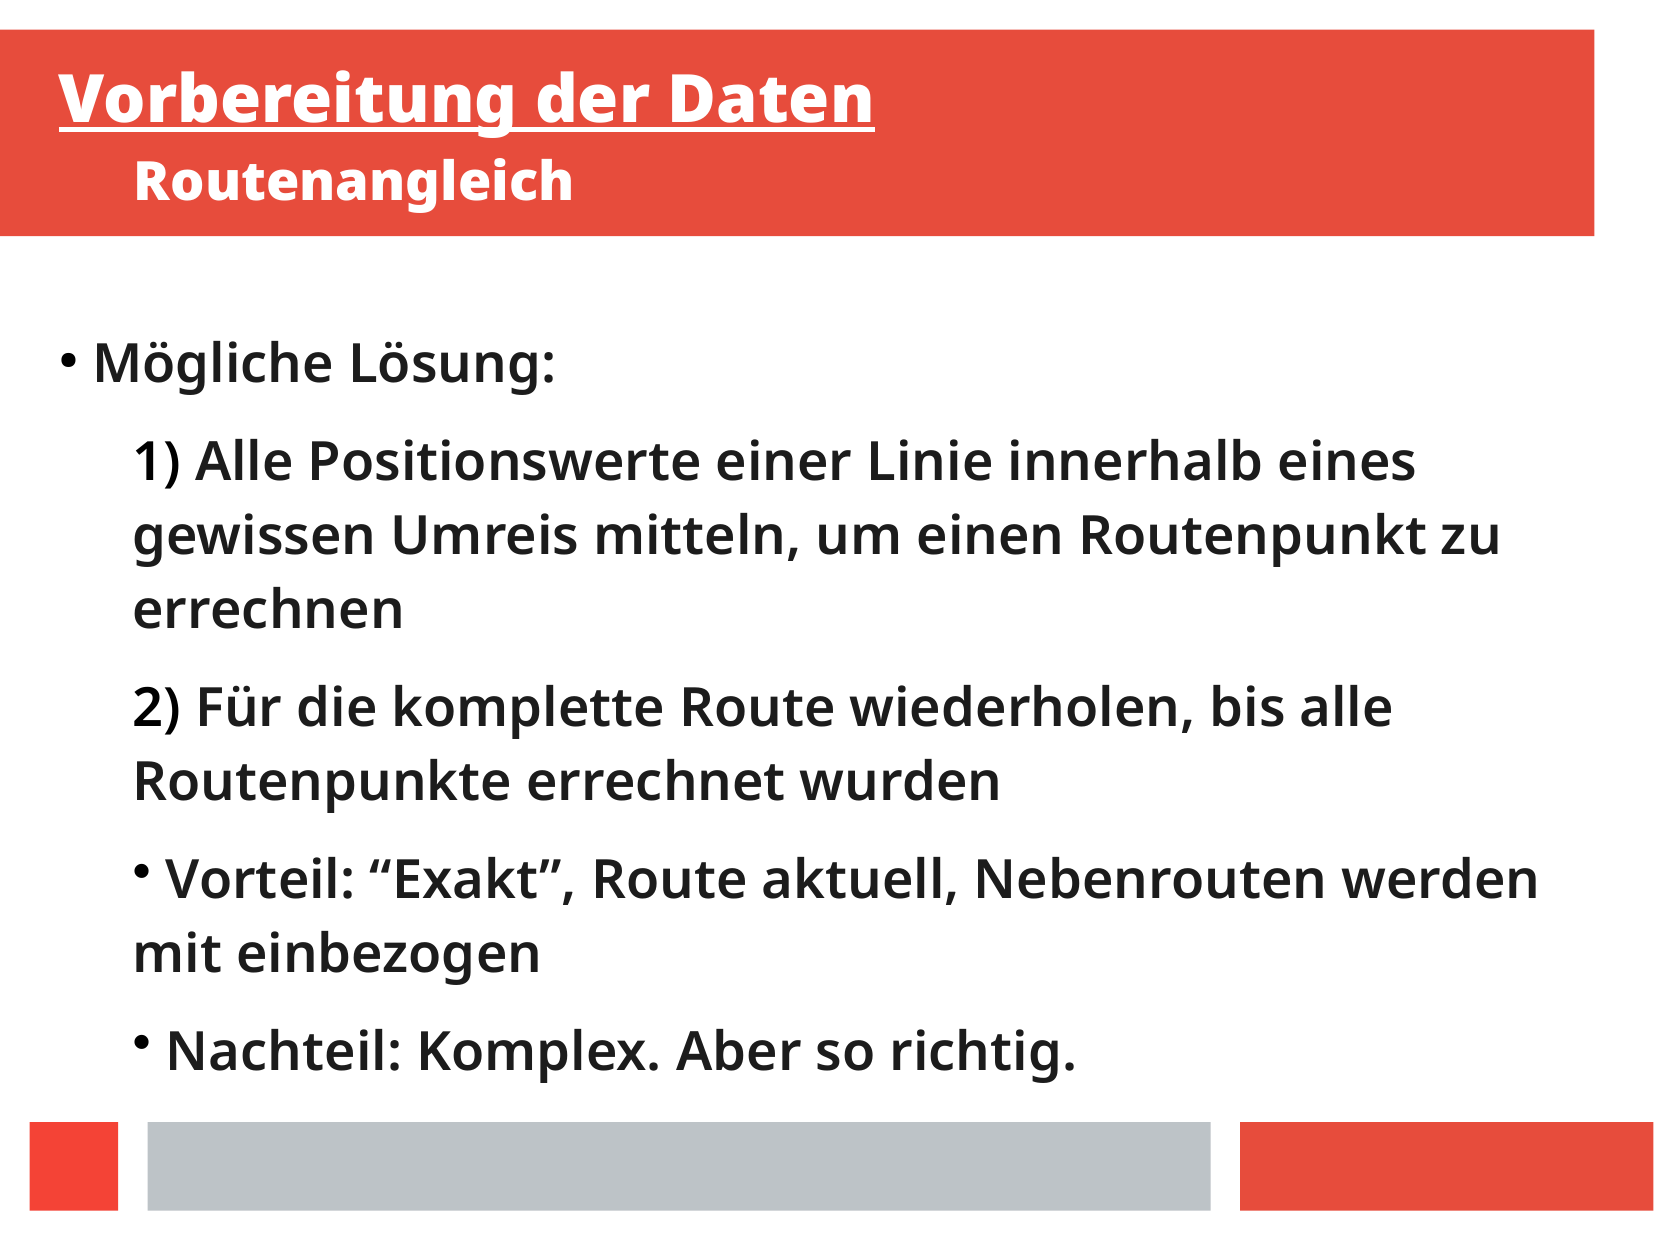

# Vorbereitung der Daten Routenangleich
 Mögliche Lösung:
 Alle Positionswerte einer Linie innerhalb eines gewissen Umreis mitteln, um einen Routenpunkt zu errechnen
 Für die komplette Route wiederholen, bis alle Routenpunkte errechnet wurden
 Vorteil: “Exakt”, Route aktuell, Nebenrouten werden mit einbezogen
 Nachteil: Komplex. Aber so richtig.